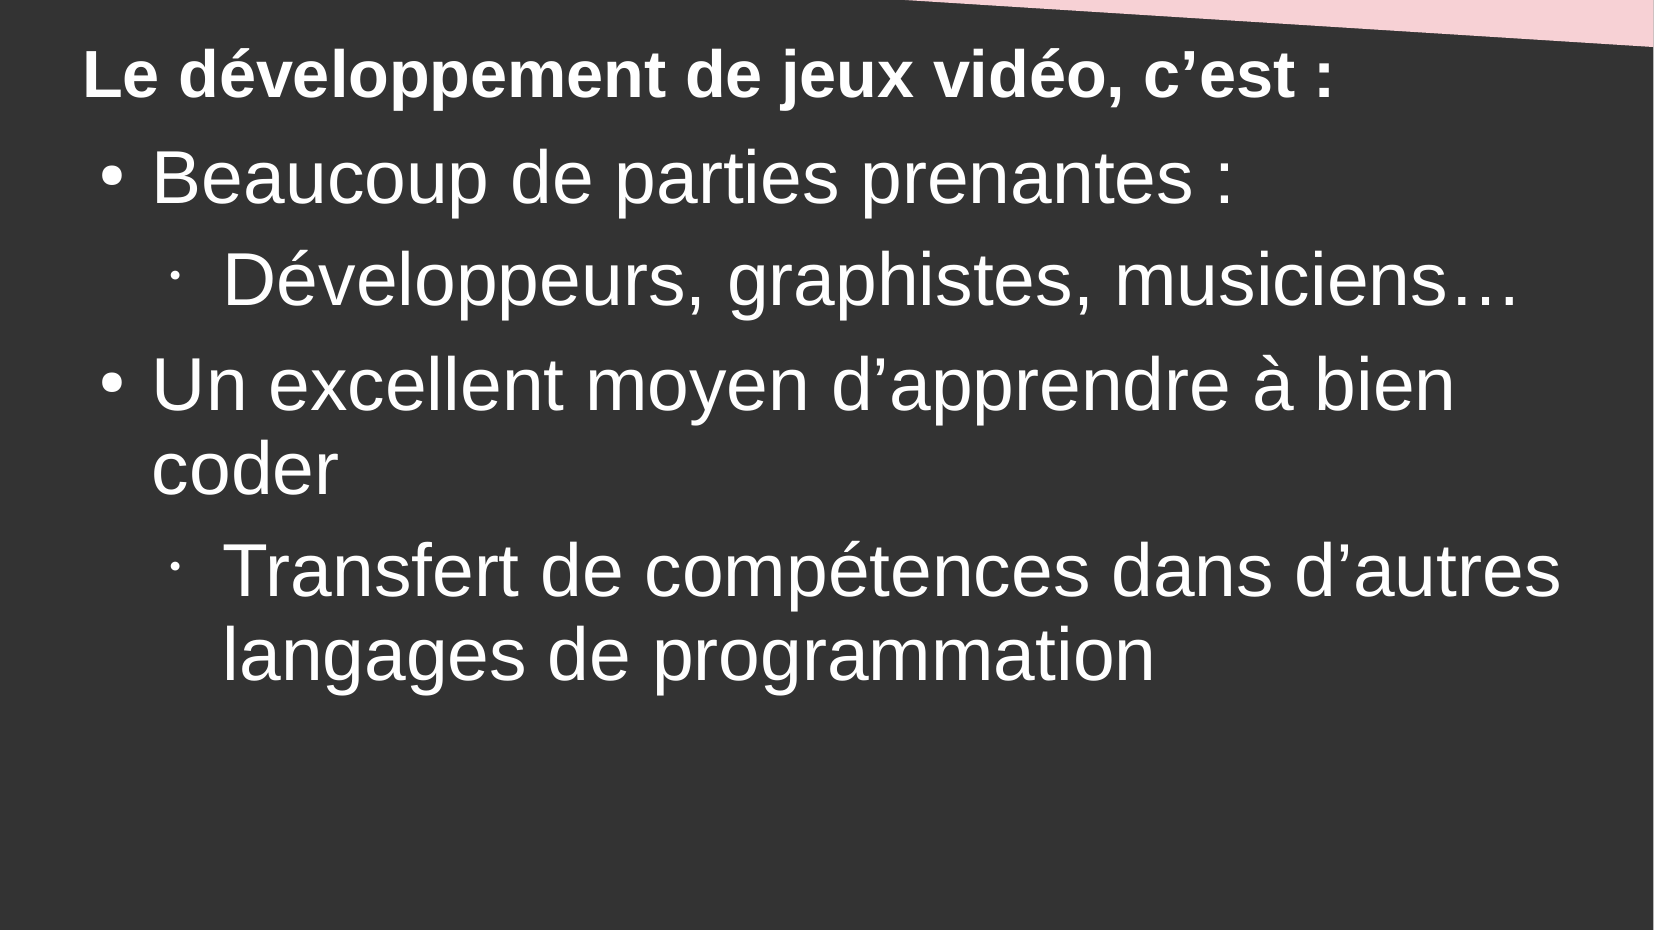

# Le développement de jeux vidéo, c’est :
Beaucoup de parties prenantes :
Développeurs, graphistes, musiciens…
Un excellent moyen d’apprendre à bien coder
Transfert de compétences dans d’autres langages de programmation